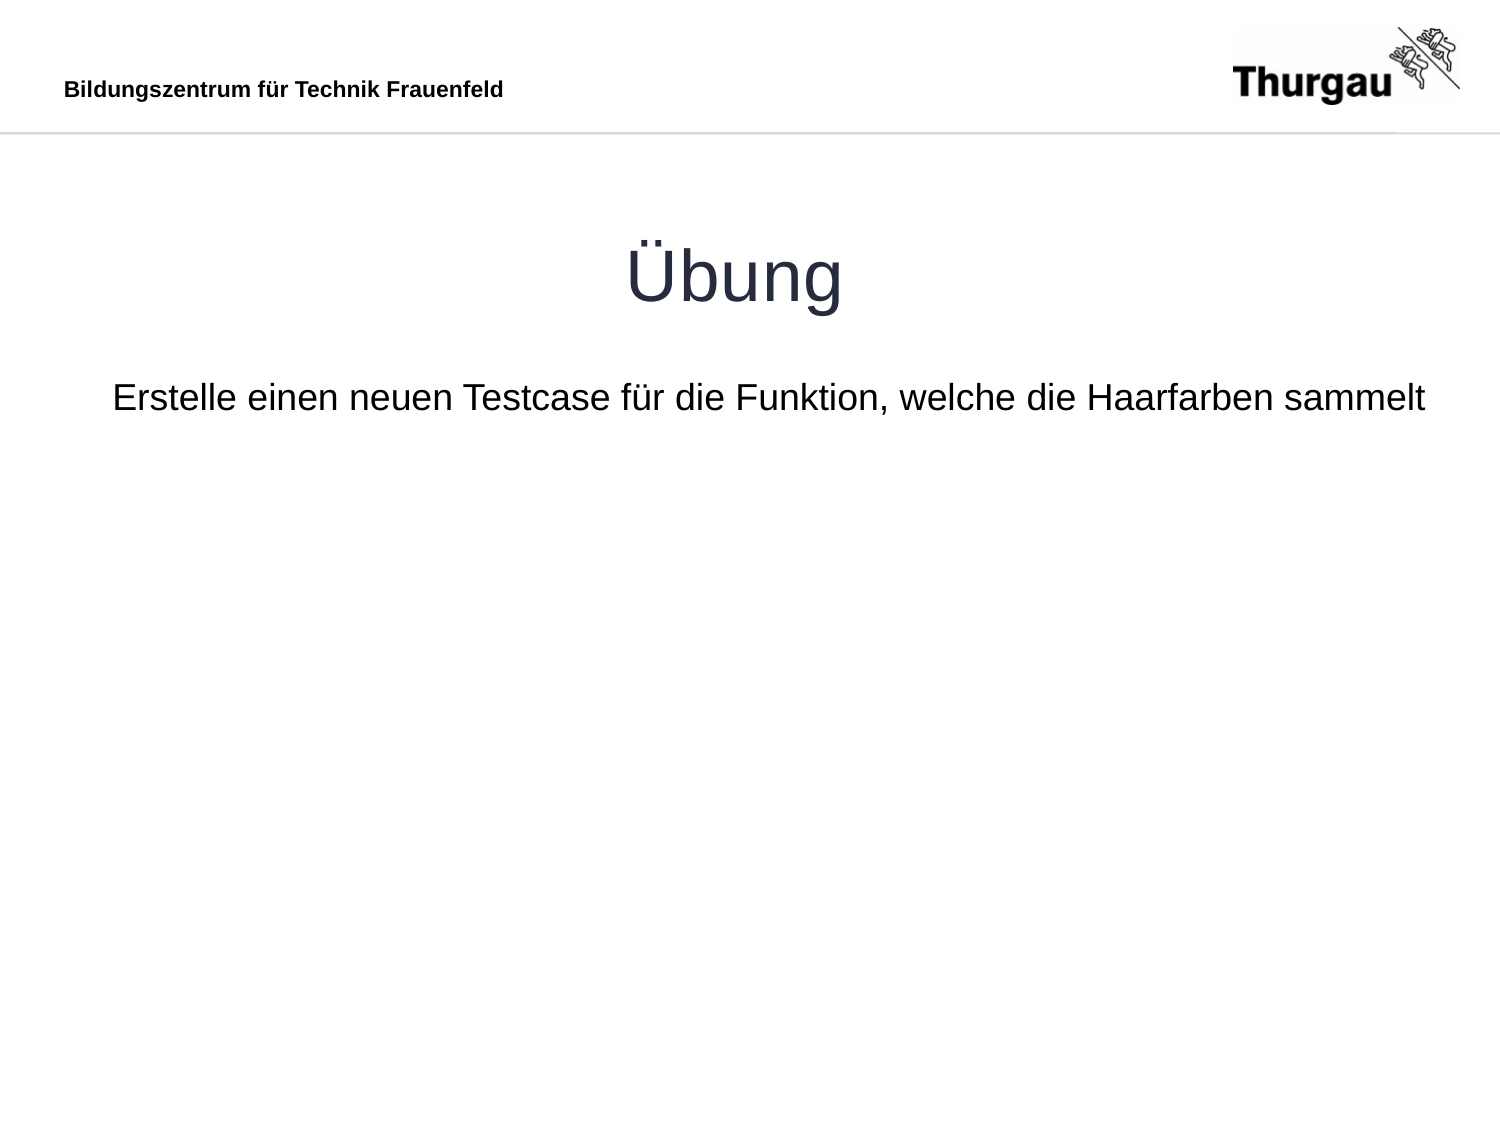

Bildungszentrum für Technik Frauenfeld
Übung
Erstelle einen neuen Testcase für die Funktion, welche die Haarfarben sammelt